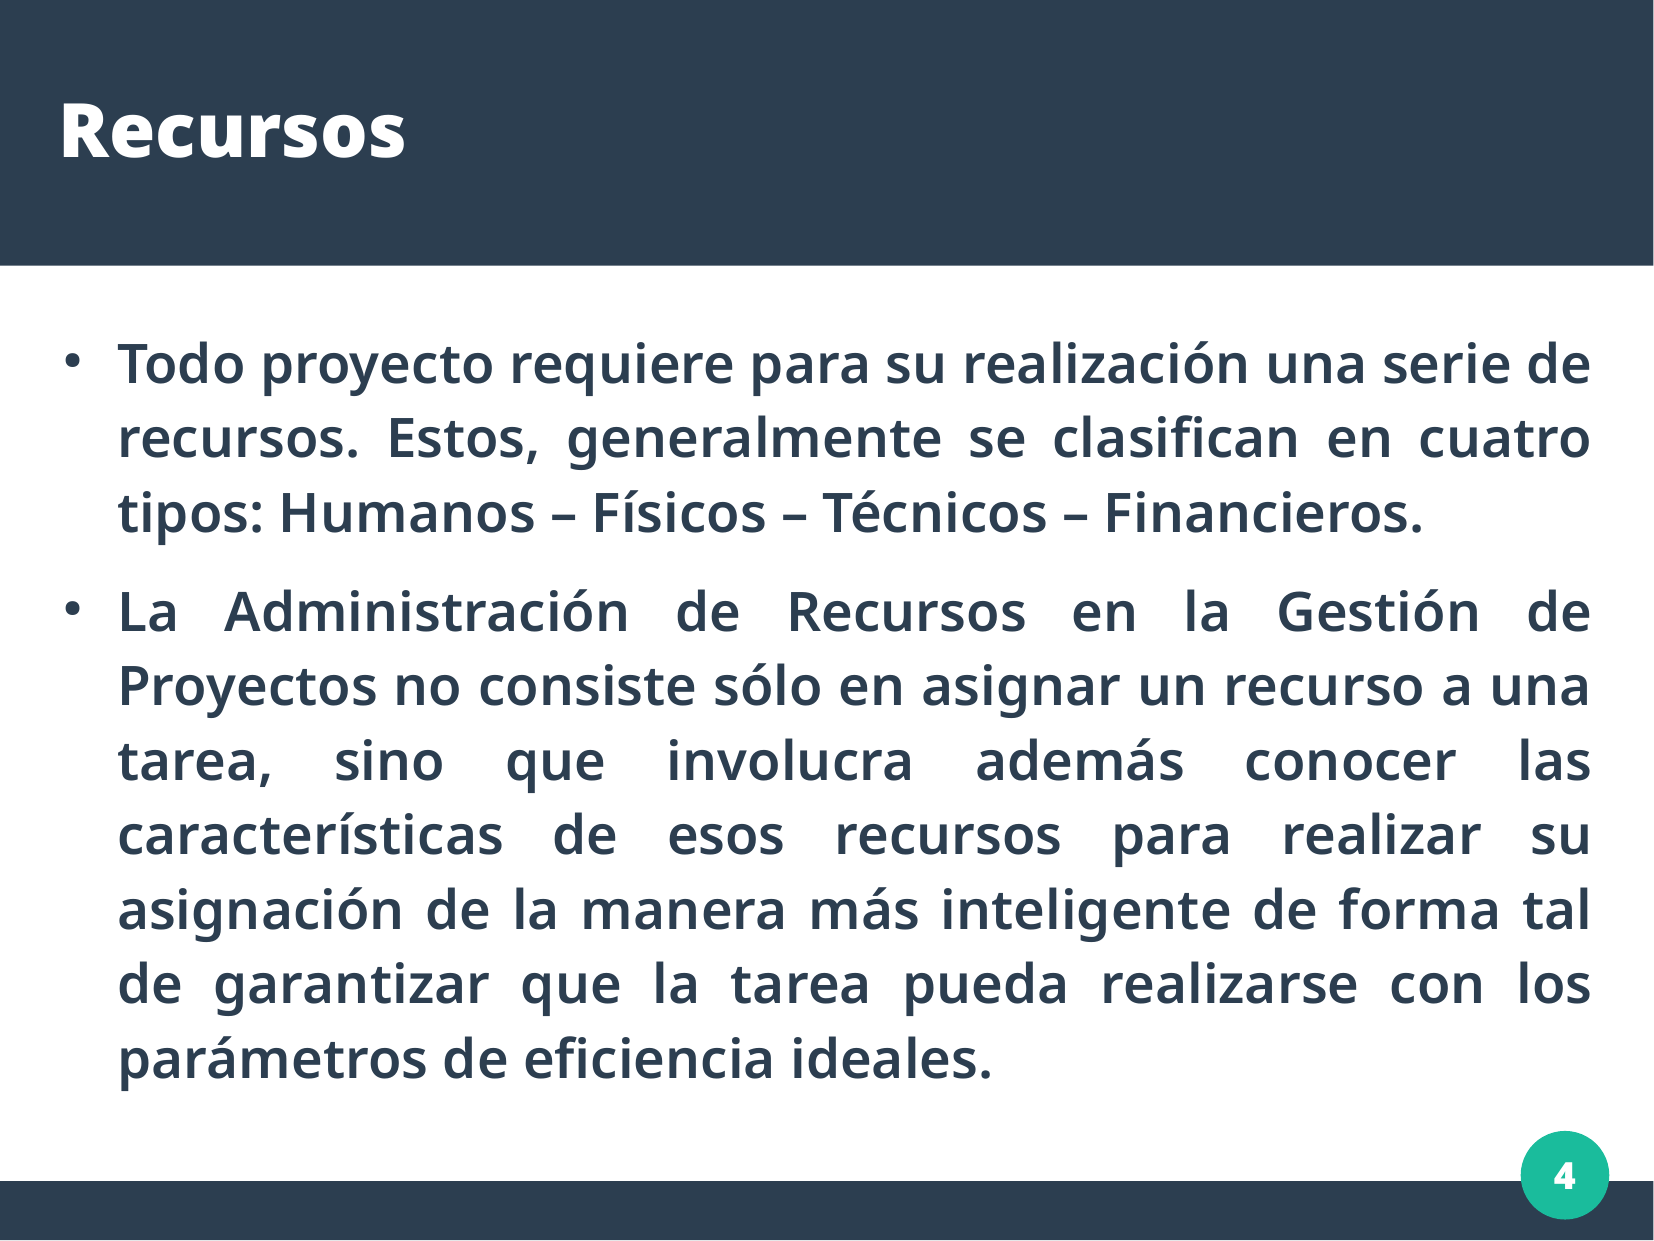

# Recursos
Todo proyecto requiere para su realización una serie de recursos. Estos, generalmente se clasifican en cuatro tipos: Humanos – Físicos – Técnicos – Financieros.
La Administración de Recursos en la Gestión de Proyectos no consiste sólo en asignar un recurso a una tarea, sino que involucra además conocer las características de esos recursos para realizar su asignación de la manera más inteligente de forma tal de garantizar que la tarea pueda realizarse con los parámetros de eficiencia ideales.
4